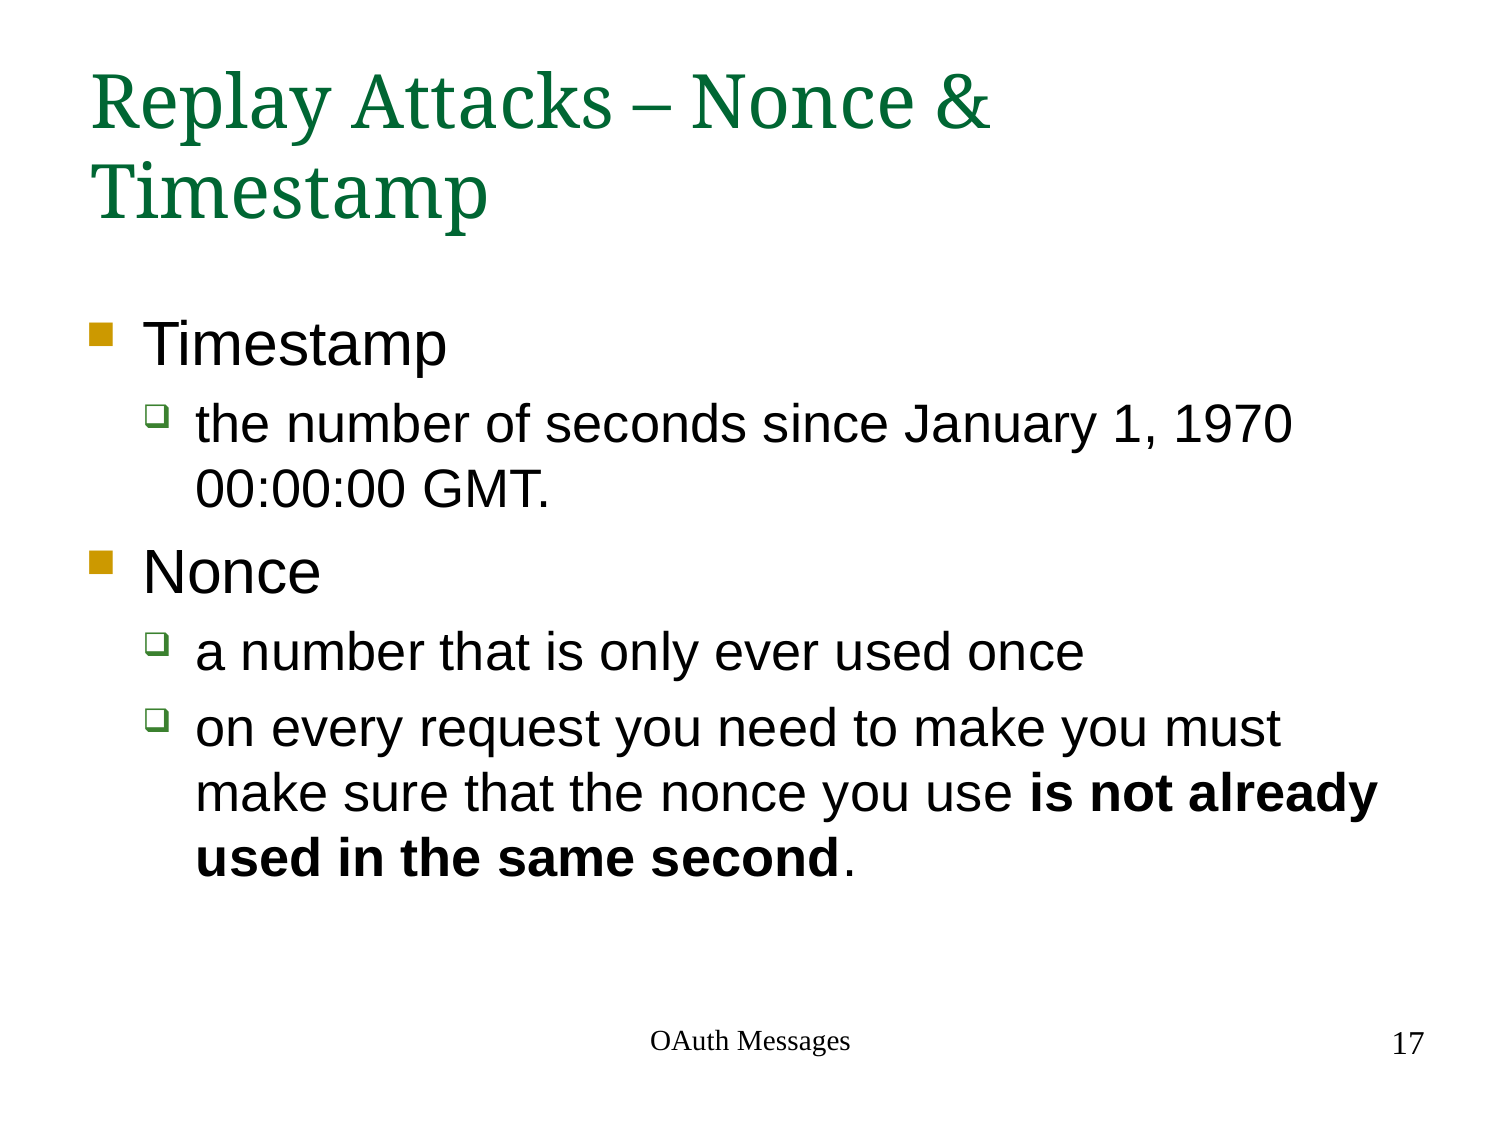

# Replay Attacks – Nonce & Timestamp
Timestamp
the number of seconds since January 1, 1970 00:00:00 GMT.
Nonce
a number that is only ever used once
on every request you need to make you must make sure that the nonce you use is not already used in the same second.
OAuth Messages
17